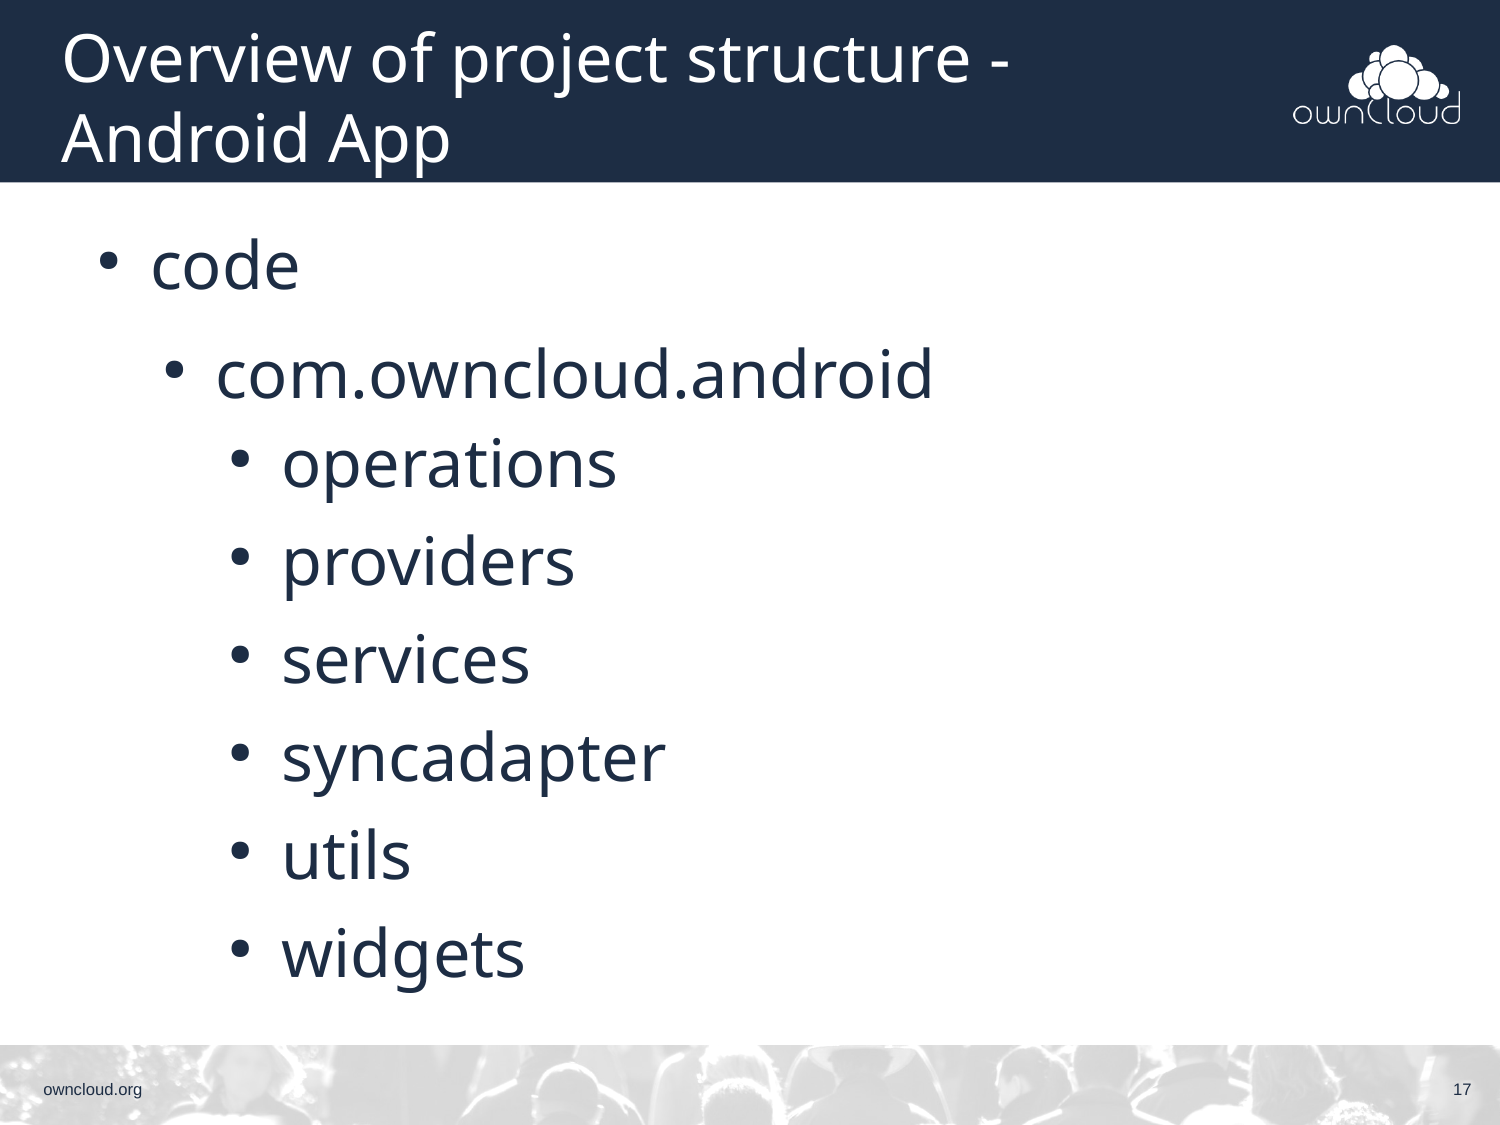

# Overview of project structure - Android App
code
com.owncloud.android
operations
providers
services
syncadapter
utils
widgets